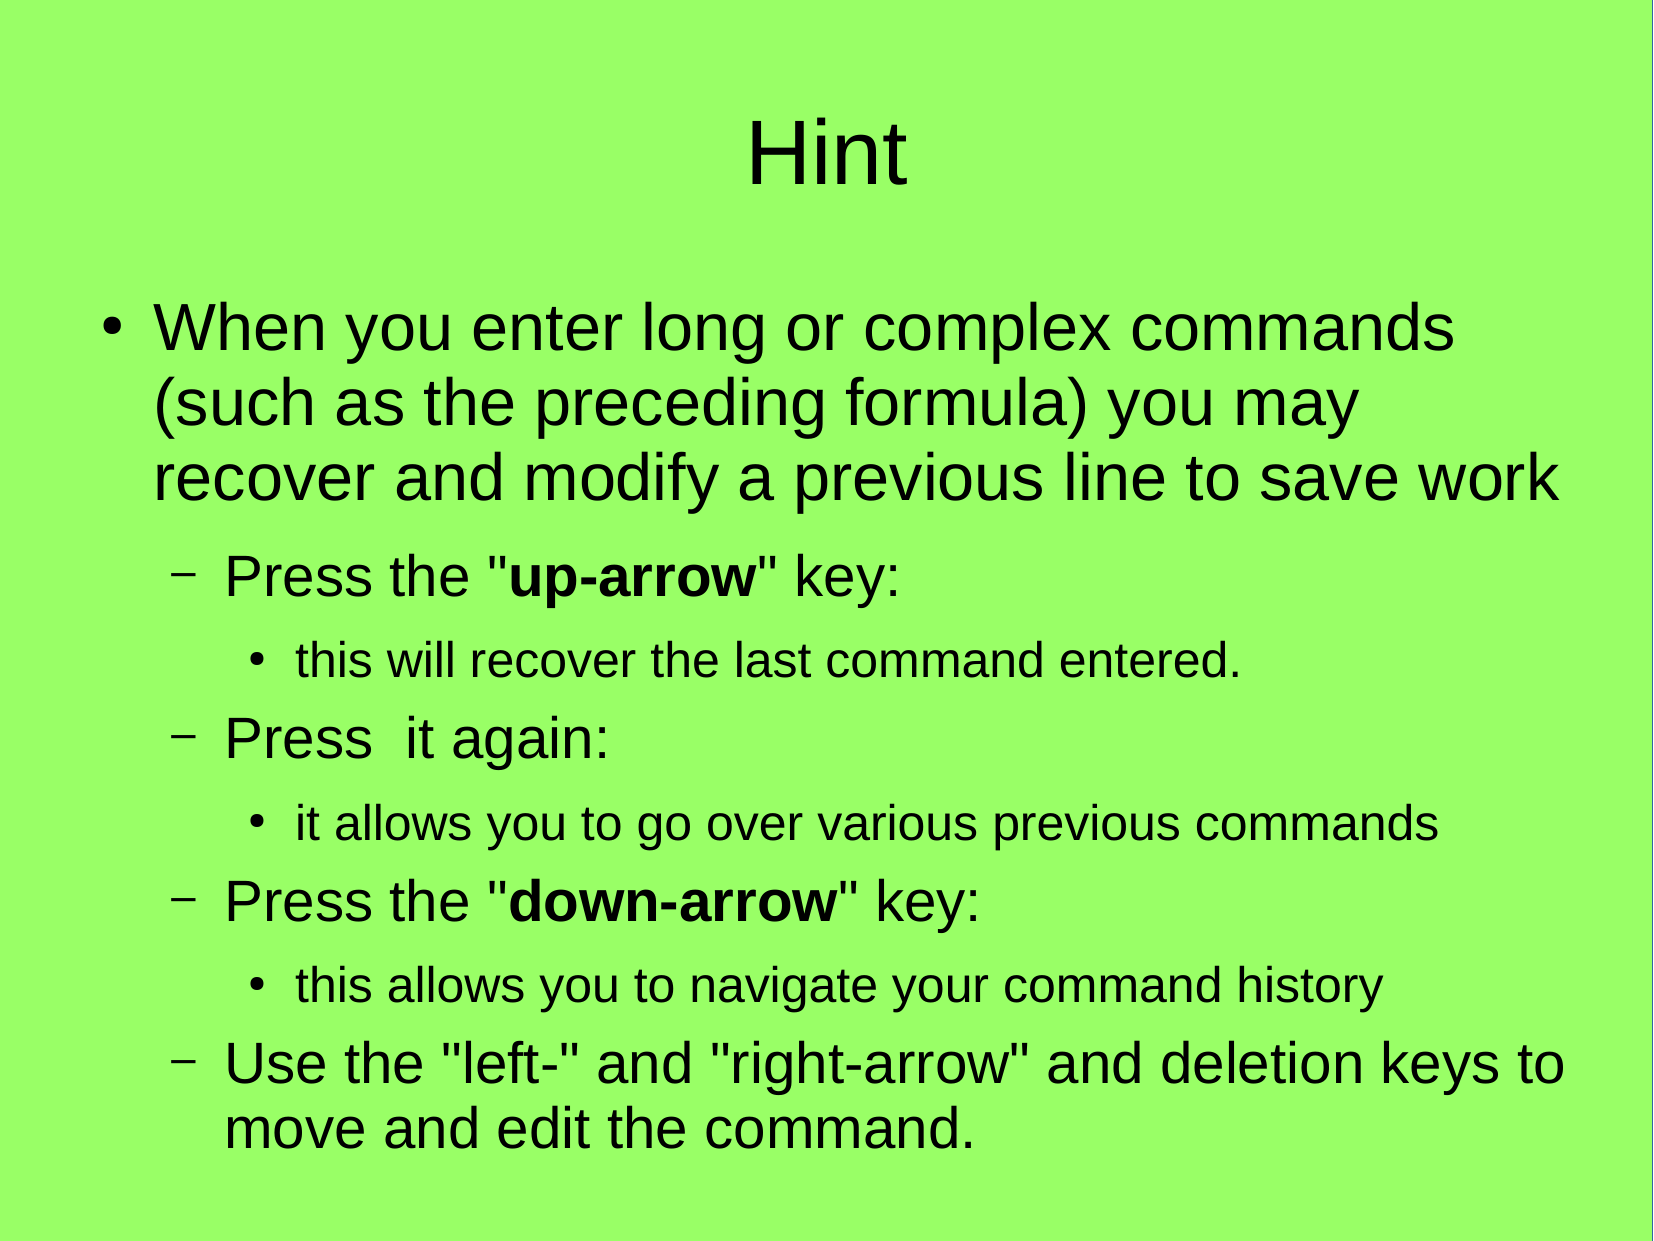

# Hint
When you enter long or complex commands (such as the preceding formula) you may recover and modify a previous line to save work
Press the "up-arrow" key:
this will recover the last command entered.
Press it again:
it allows you to go over various previous commands
Press the "down-arrow" key:
this allows you to navigate your command history
Use the "left-" and "right-arrow" and deletion keys to move and edit the command.